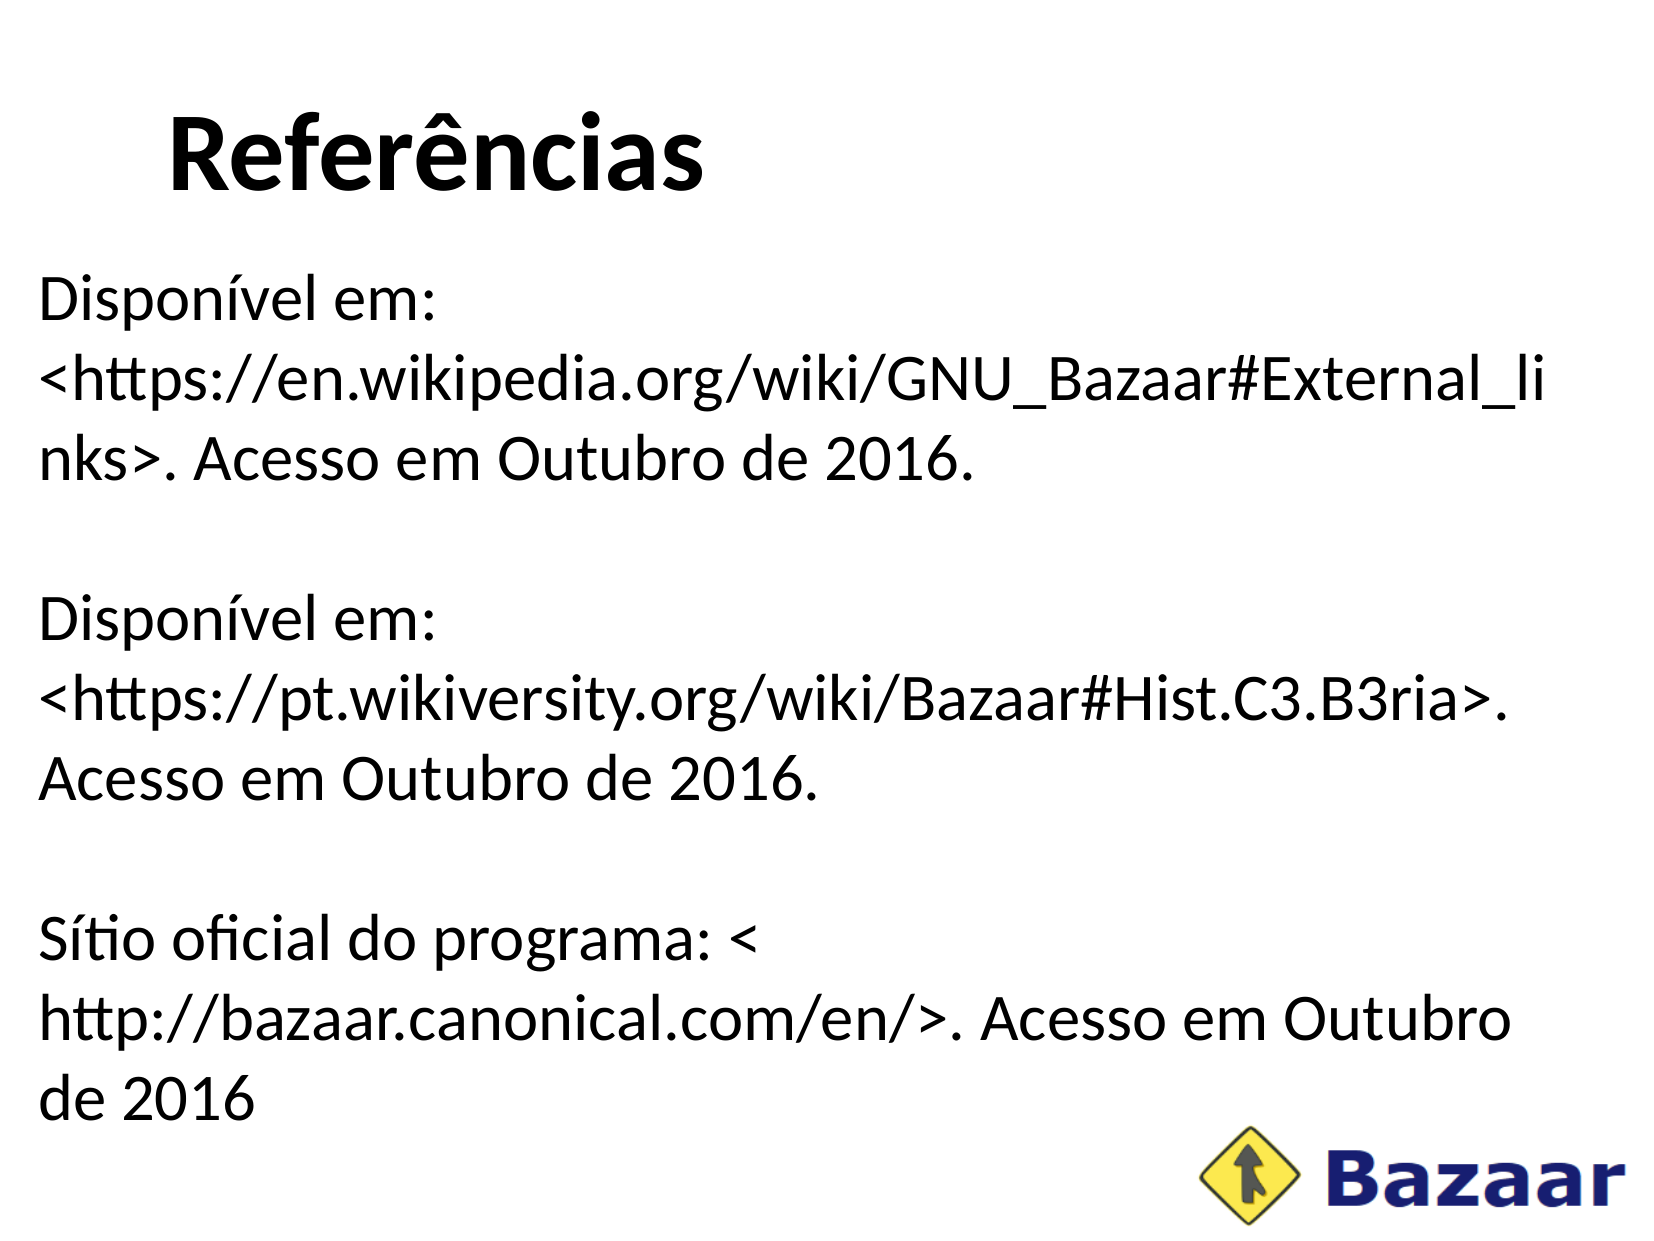

Referências
Disponível em: <https://en.wikipedia.org/wiki/GNU_Bazaar#External_links>. Acesso em Outubro de 2016.
Disponível em: <https://pt.wikiversity.org/wiki/Bazaar#Hist.C3.B3ria>. Acesso em Outubro de 2016.
Sítio oficial do programa: <http://bazaar.canonical.com/en/>. Acesso em Outubro de 2016